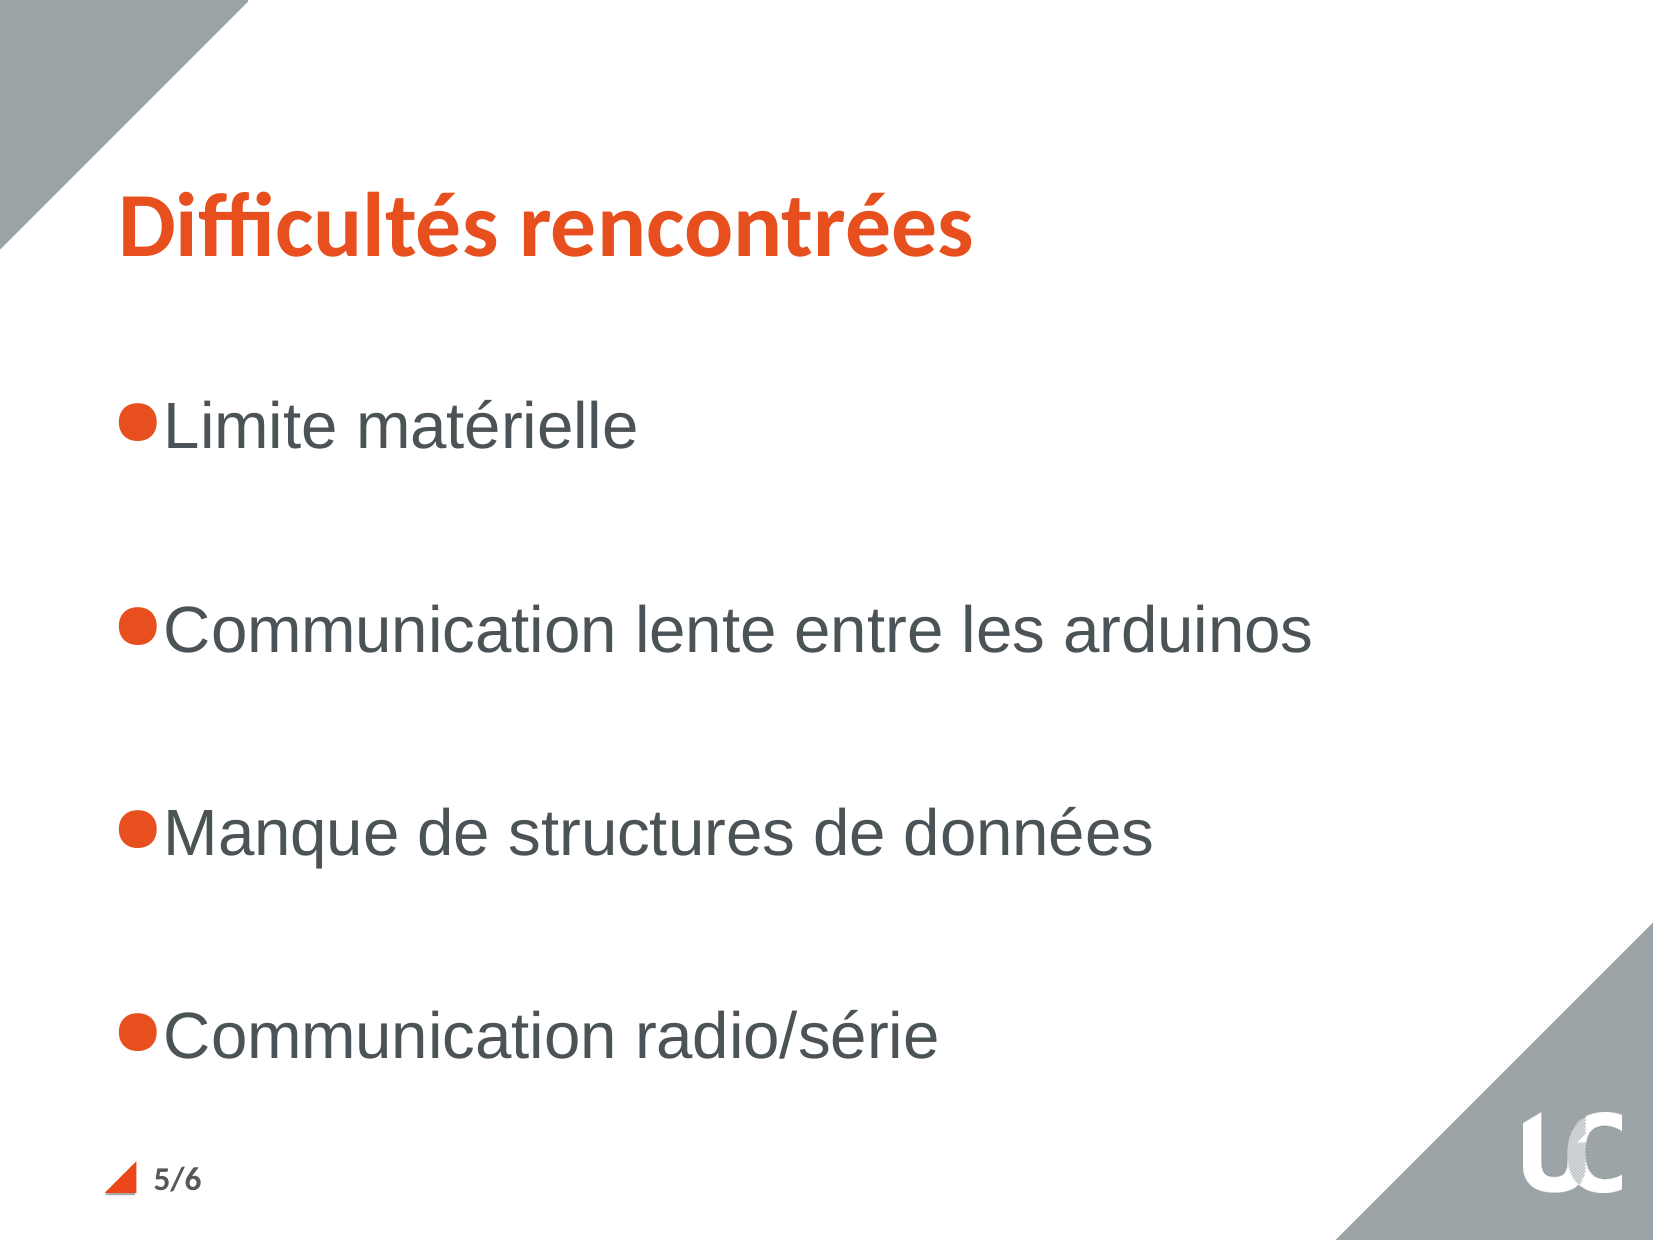

# Difficultés rencontrées
Limite matérielle
Communication lente entre les arduinos
Manque de structures de données
Communication radio/série
5